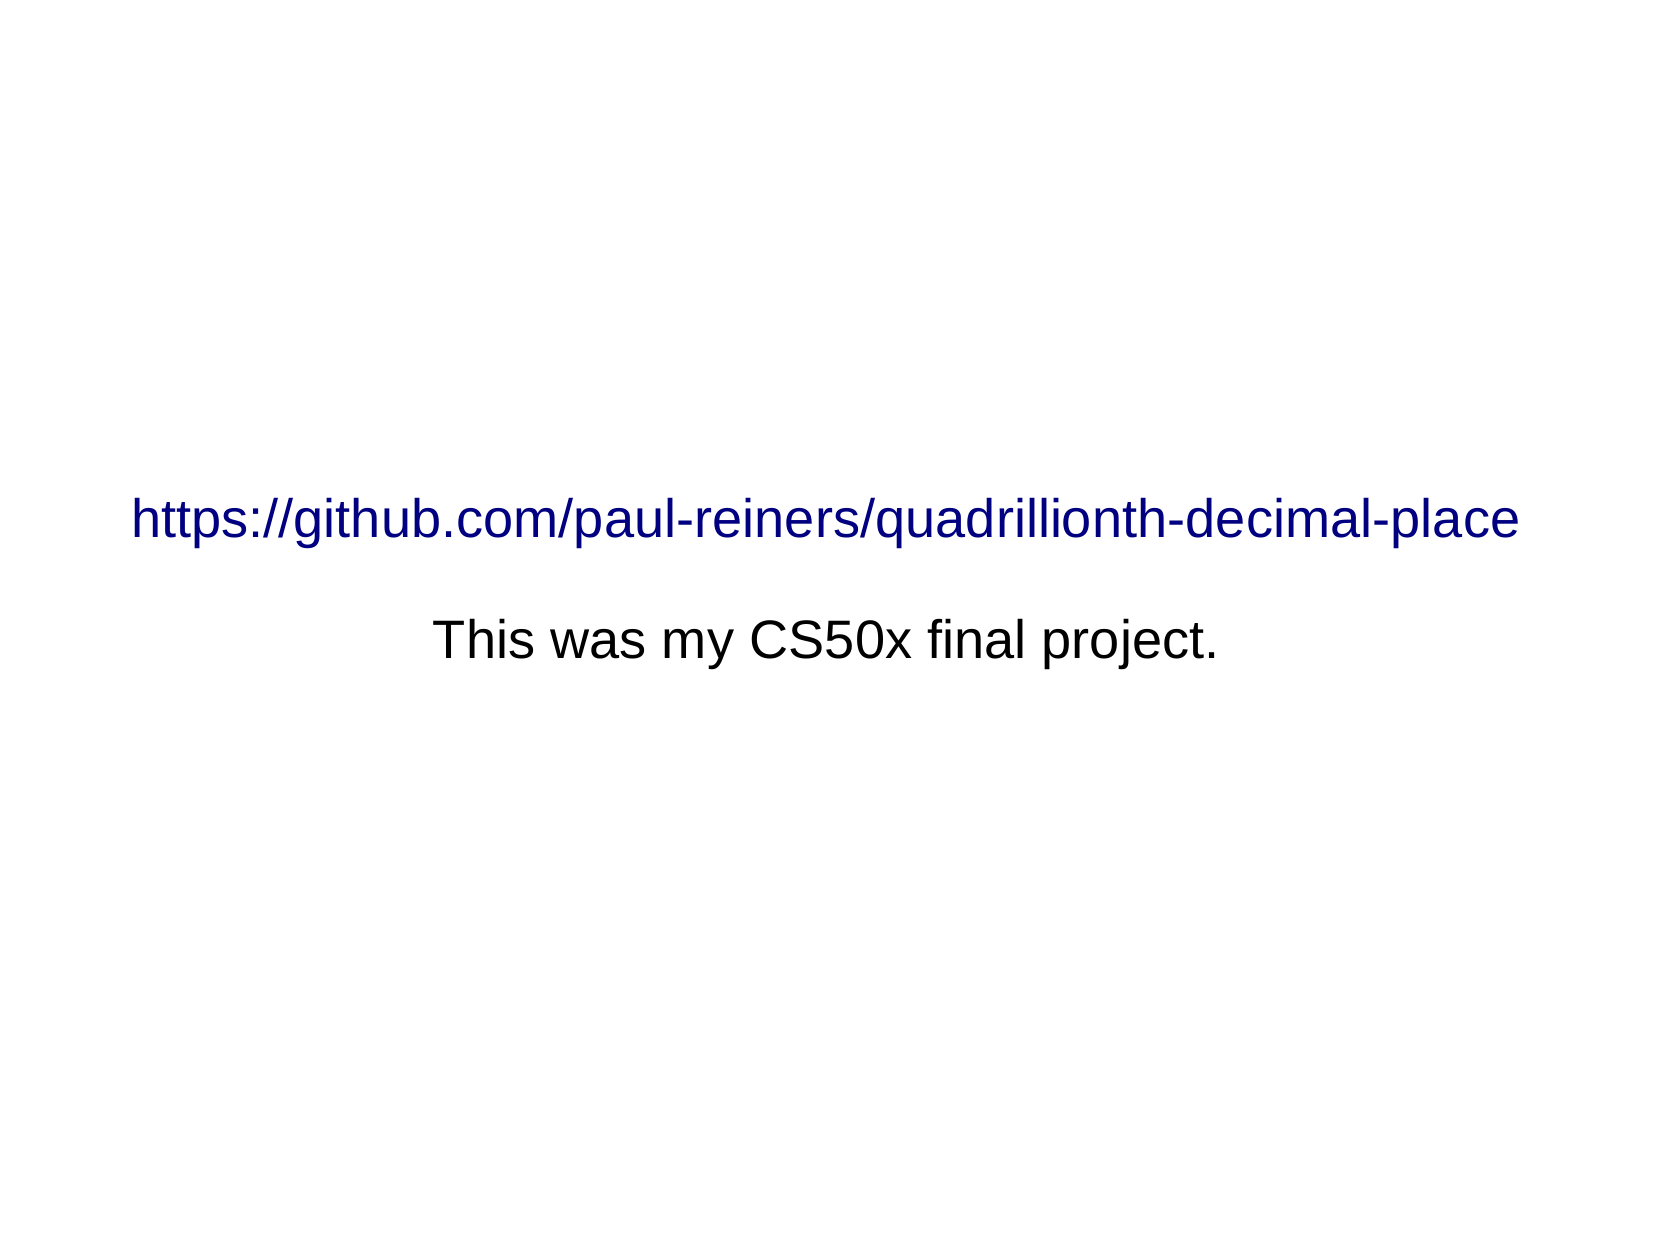

# https://github.com/paul-reiners/quadrillionth-decimal-place
This was my CS50x final project.